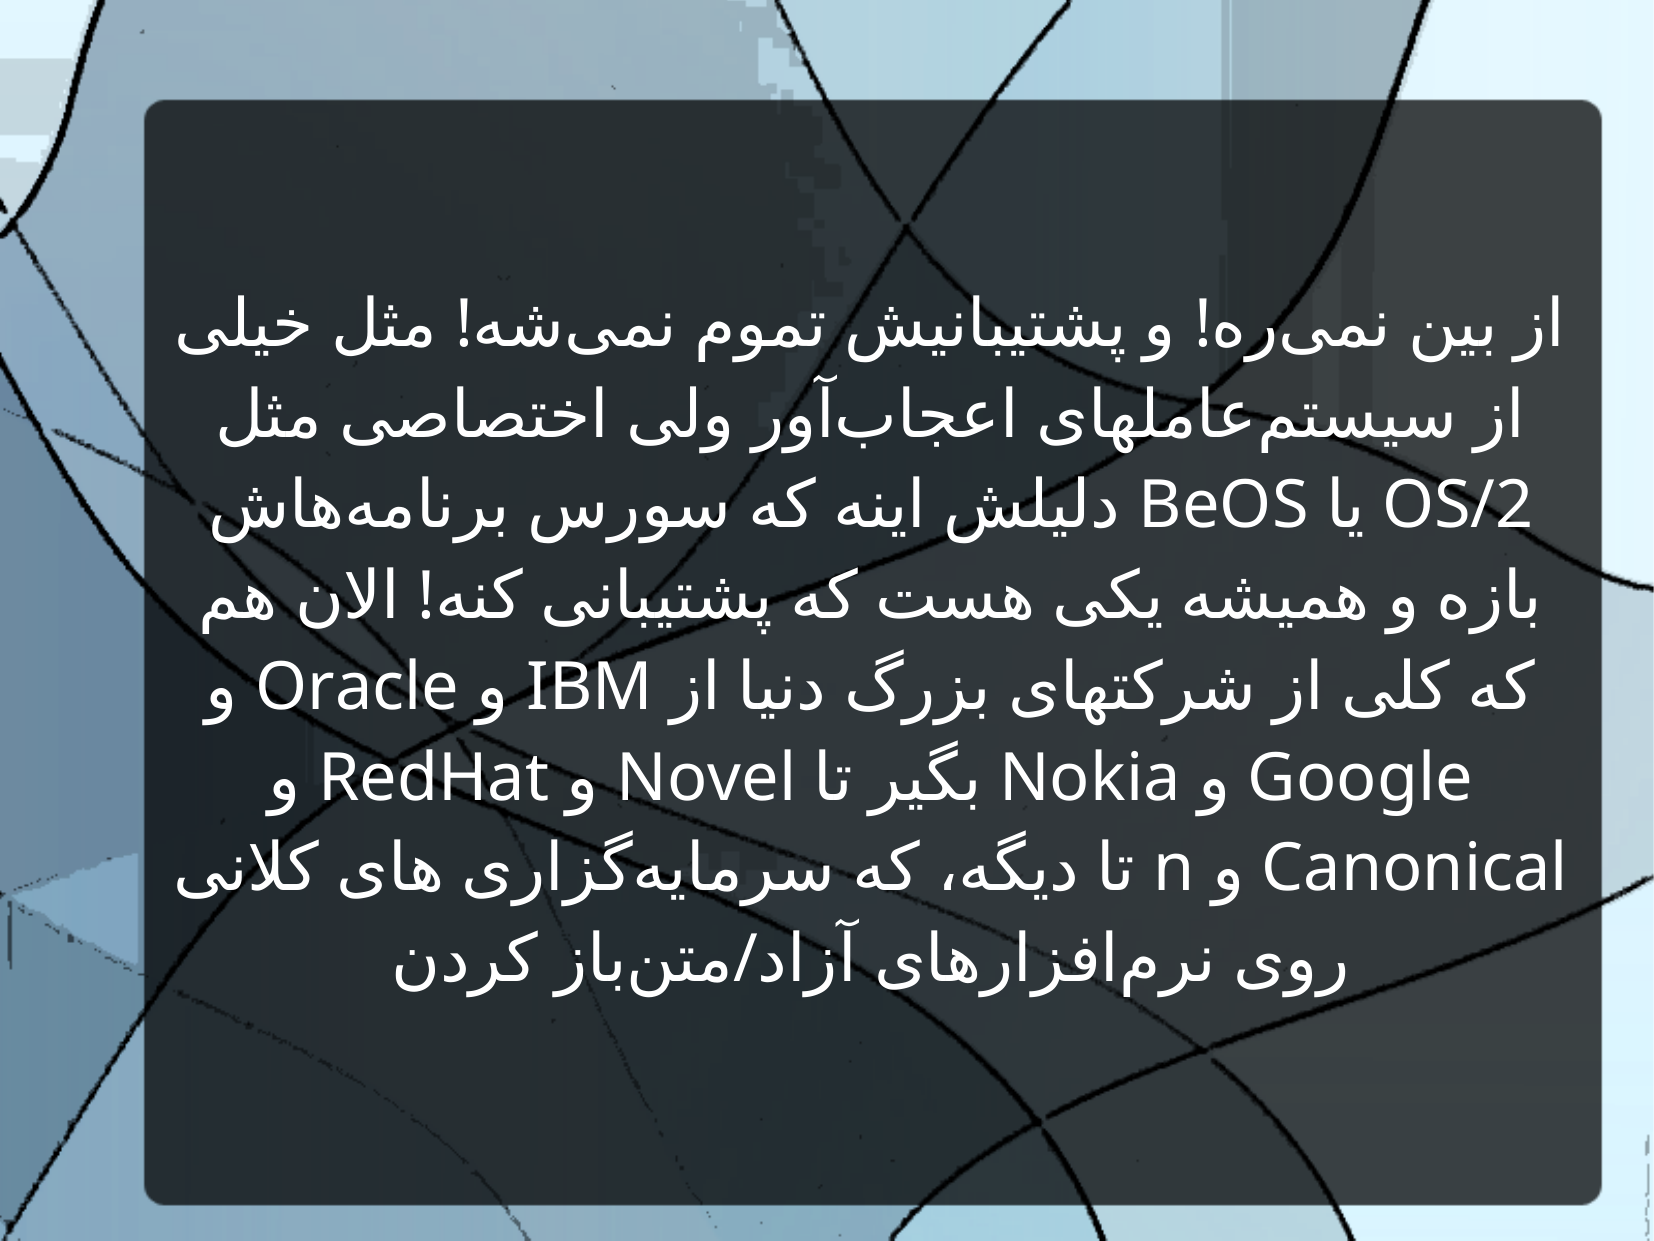

# از بین نمی‌ره! و پشتیبانیش تموم نمی‌شه! مثل خیلی از سیستم‌عاملهای اعجاب‌آور ولی اختصاصی مثل OS/2 یا BeOS دلیلش اینه که سورس برنامه‌هاش بازه و همیشه یکی هست که پشتیبانی کنه! الان هم که کلی از شرکتهای بزرگ دنیا از IBM و Oracle و Google و Nokia بگیر تا Novel و RedHat و Canonical و n تا دیگه، که سرمایه‌گزاری های کلانی روی نرم‌افزارهای آزاد/متن‌باز کردن